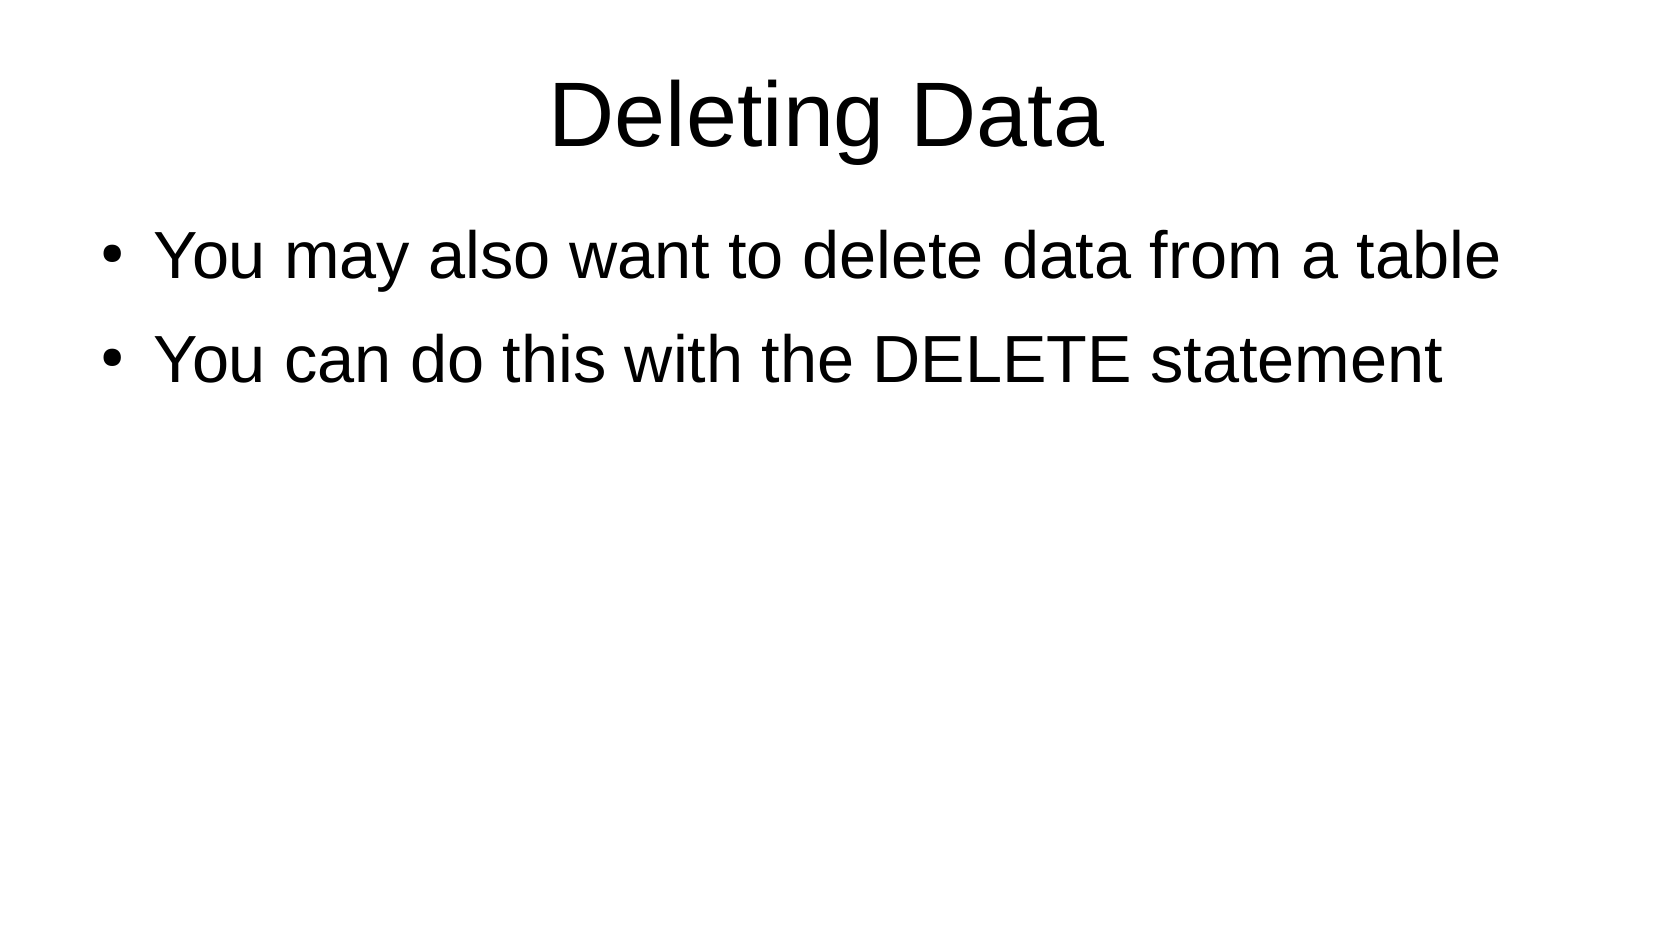

# Deleting Data
You may also want to delete data from a table
You can do this with the DELETE statement